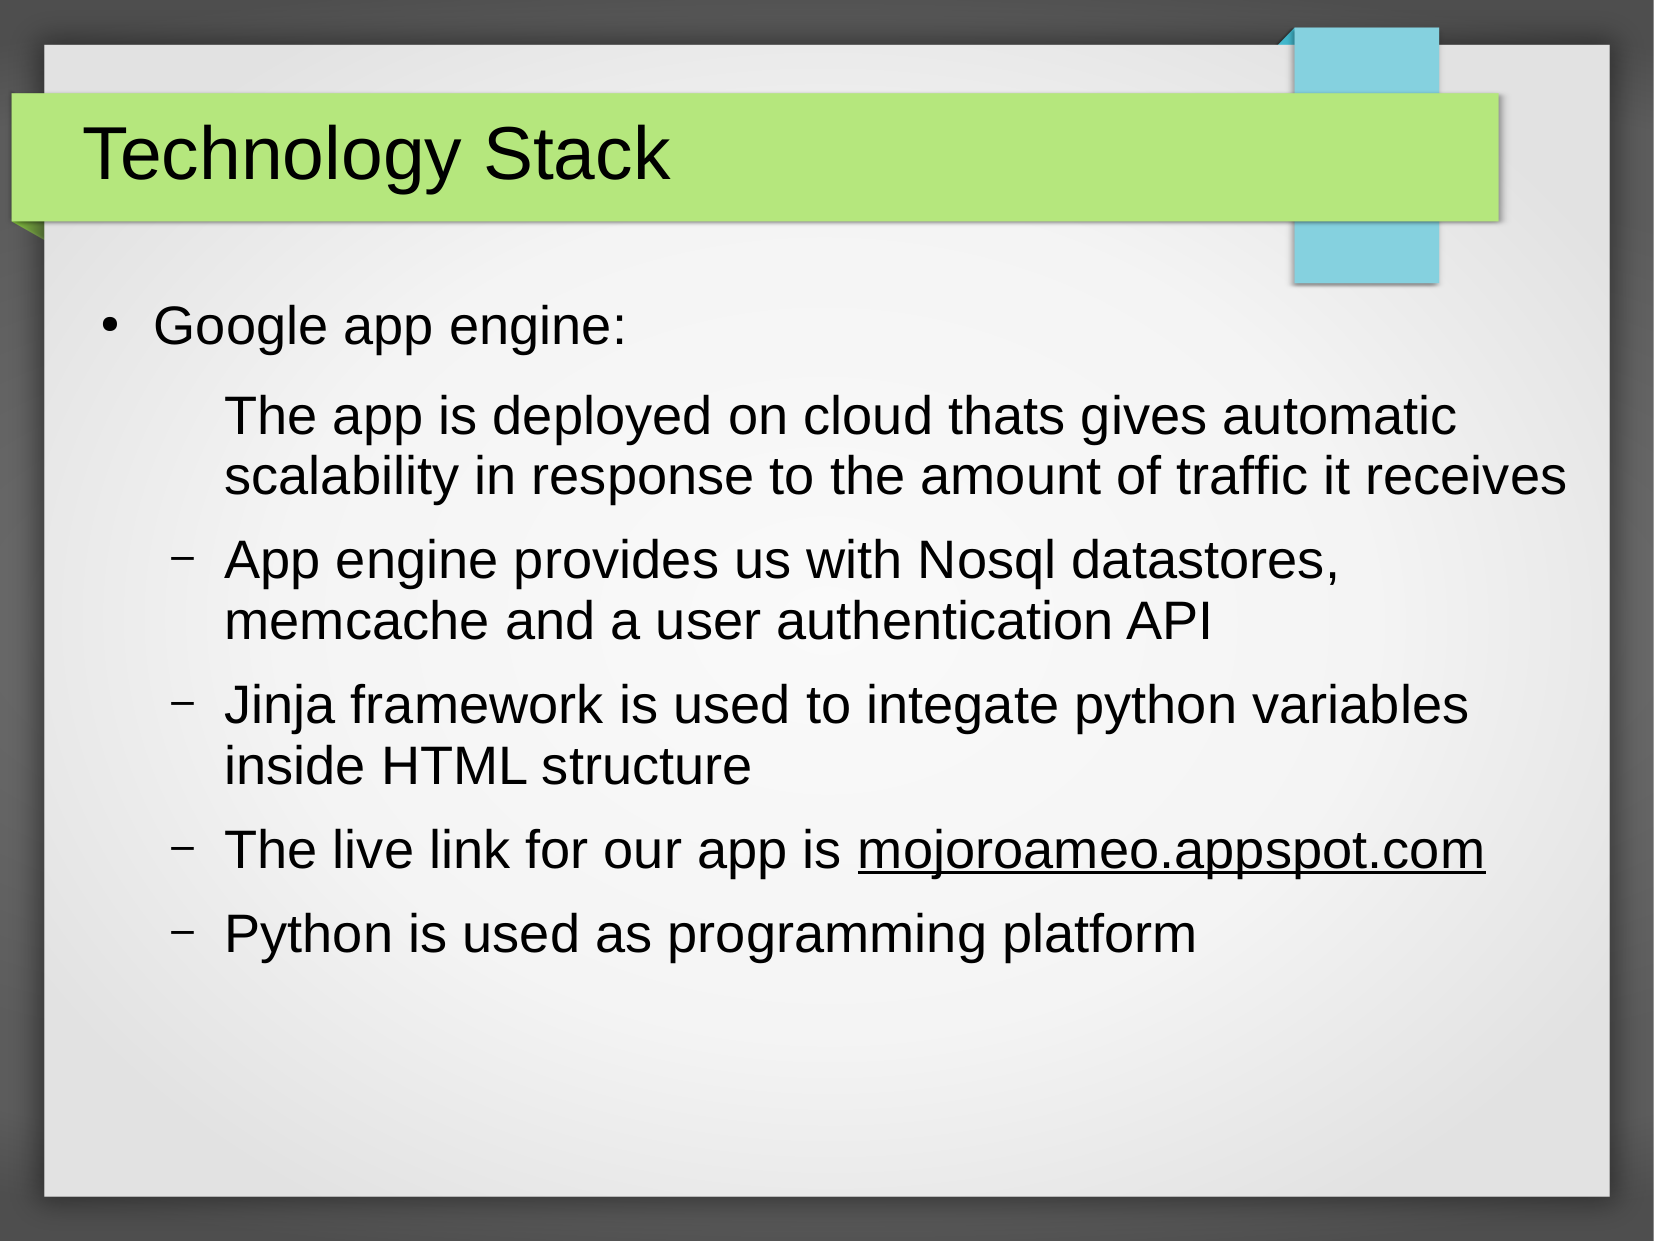

# Technology Stack
Google app engine:
The app is deployed on cloud thats gives automatic scalability in response to the amount of traffic it receives
App engine provides us with Nosql datastores, memcache and a user authentication API
Jinja framework is used to integate python variables inside HTML structure
The live link for our app is mojoroameo.appspot.com
Python is used as programming platform